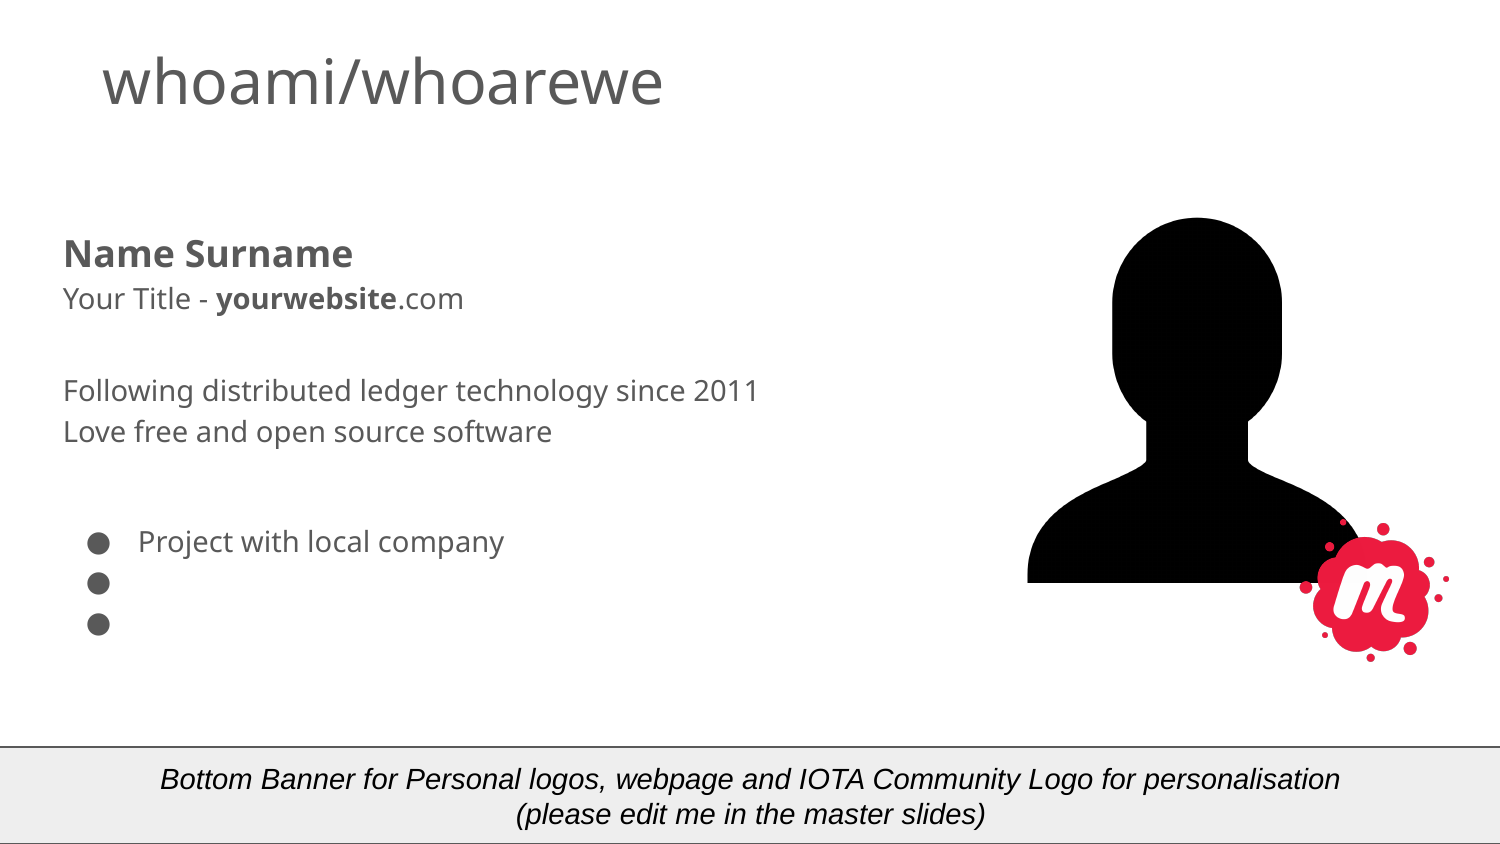

whoami/whoarewe
Name Surname
Your Title - yourwebsite.com
Following distributed ledger technology since 2011
Love free and open source software
Project with local company